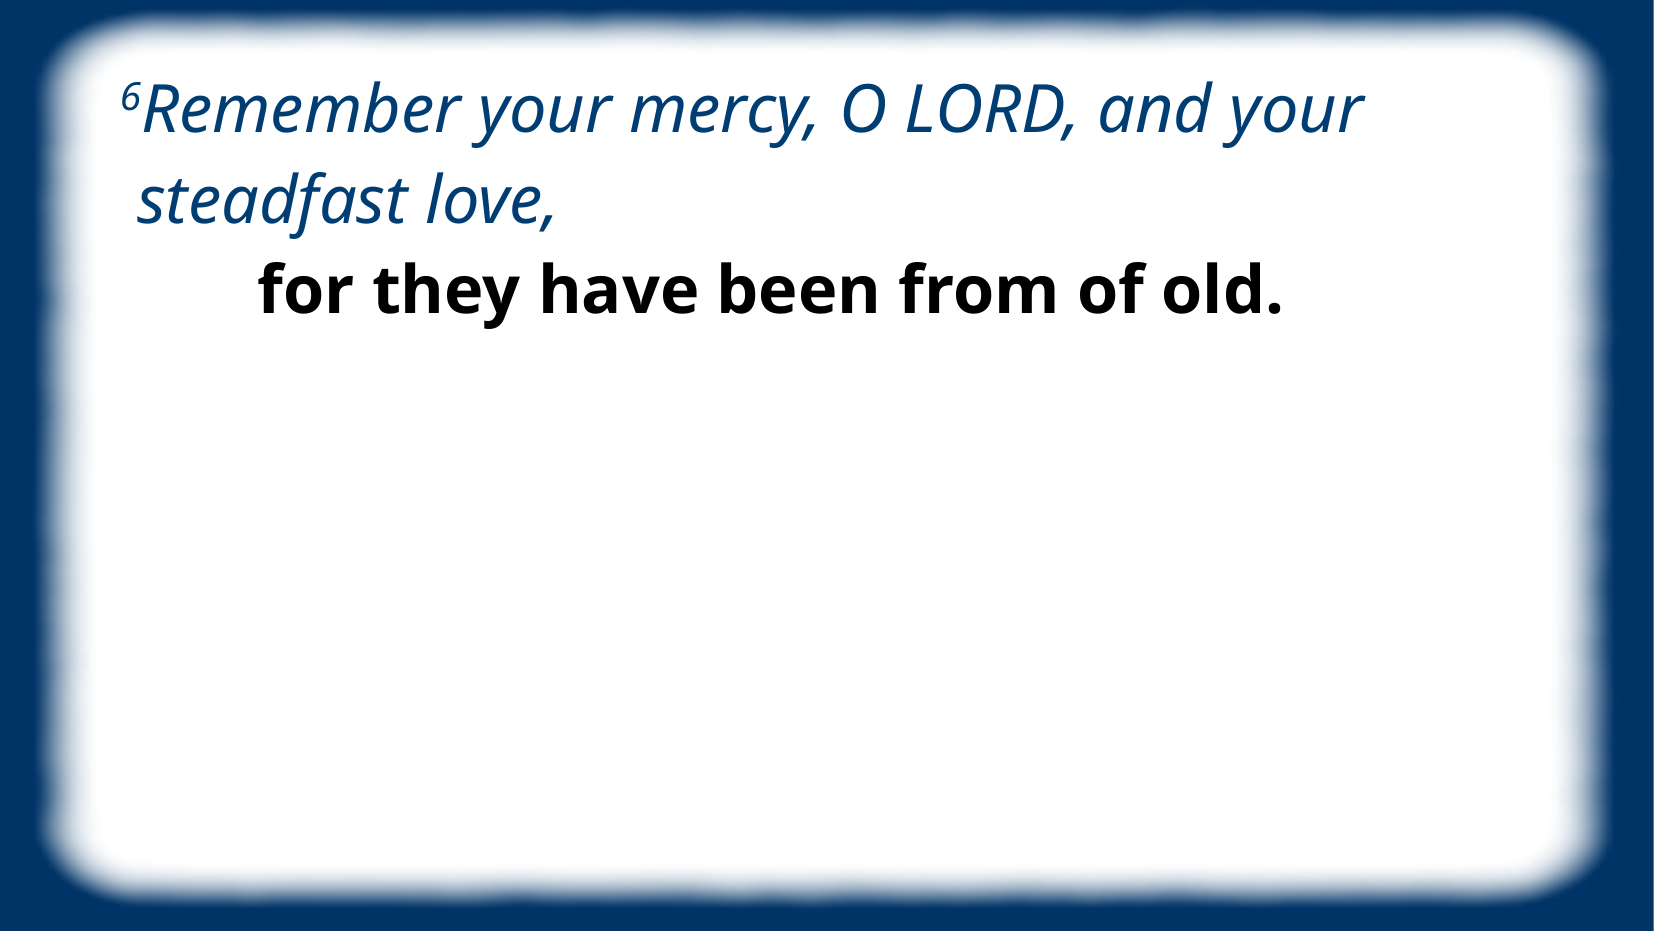

6Remember your mercy, O LORD, and your
 steadfast love,
 for they have been from of old.